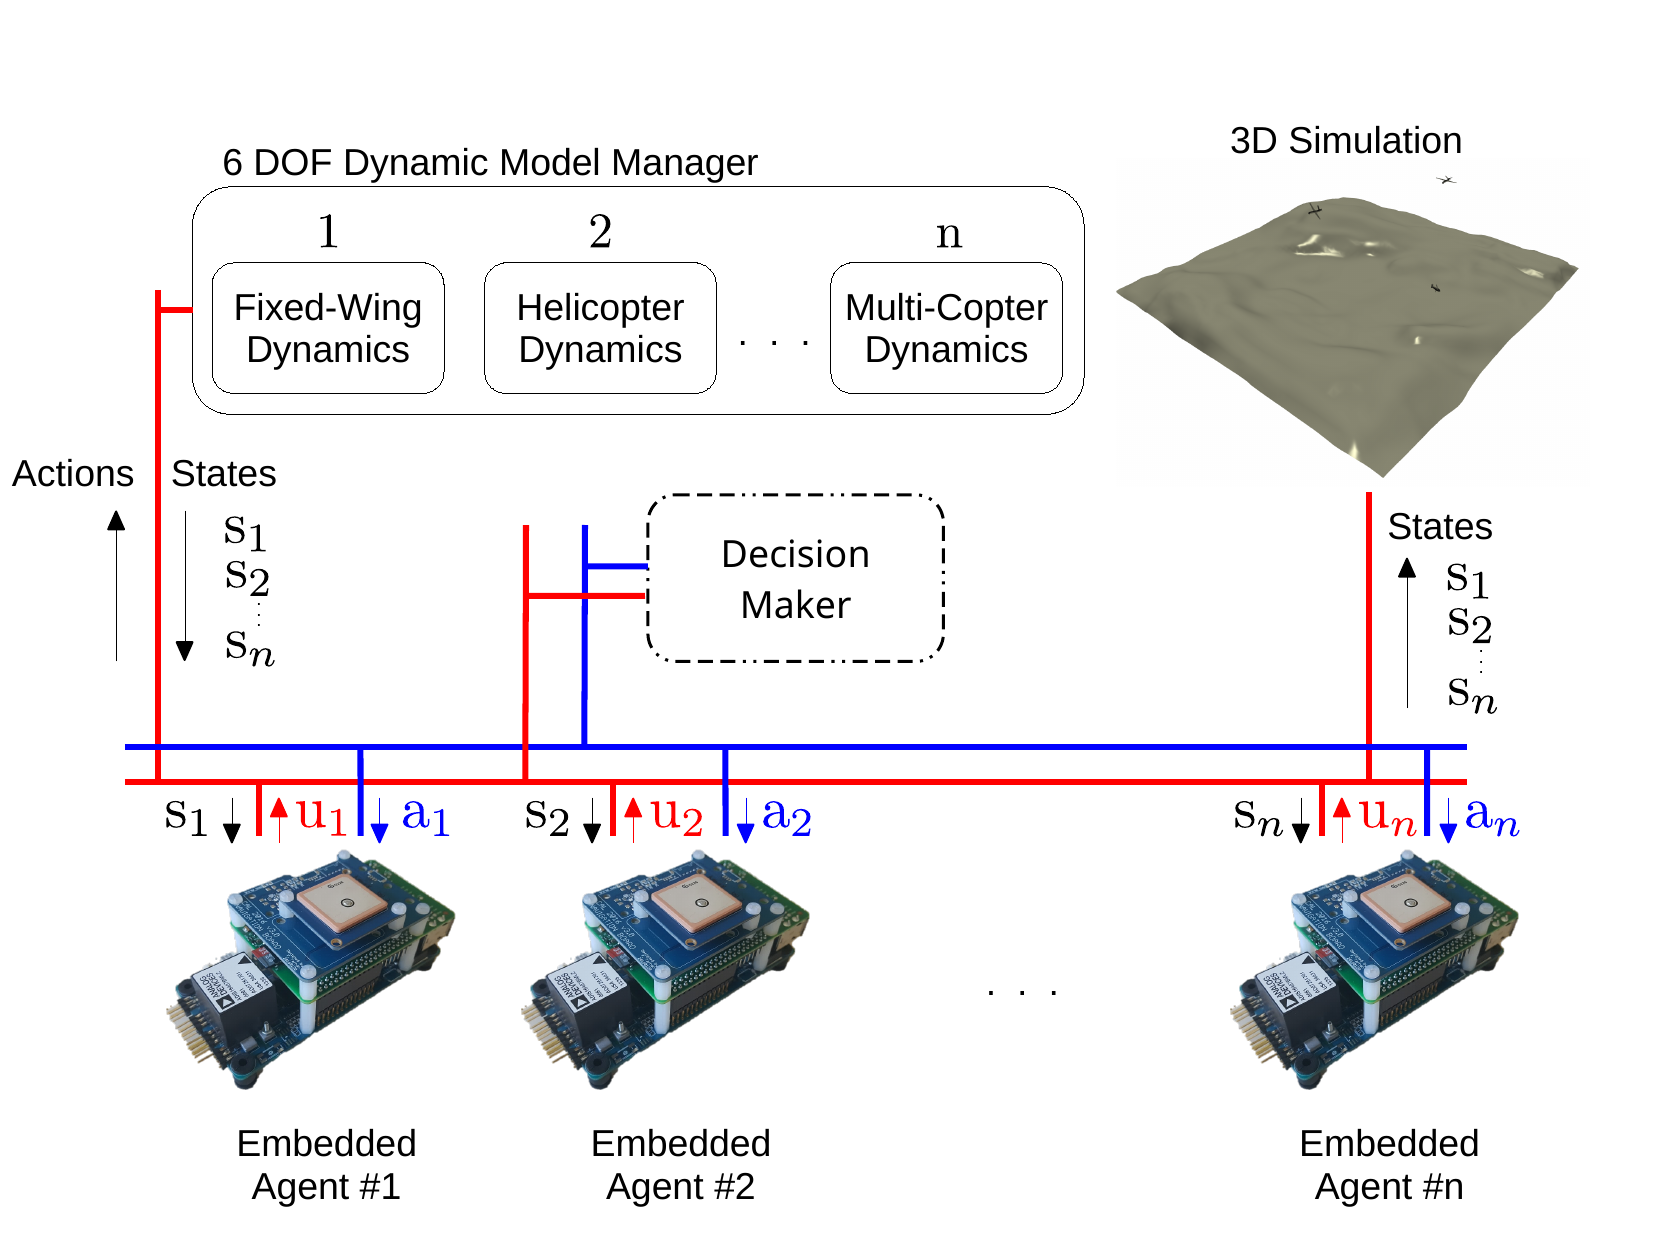

3D Simulation
6 DOF Dynamic Model Manager
Fixed-Wing
Dynamics
Helicopter
Dynamics
Multi-Copter
Dynamics
. . .
Actions
States
Decision
Maker
States
.
.
.
.
.
.
. . .
Embedded
Agent #n
Embedded
Agent #1
Embedded
Agent #2